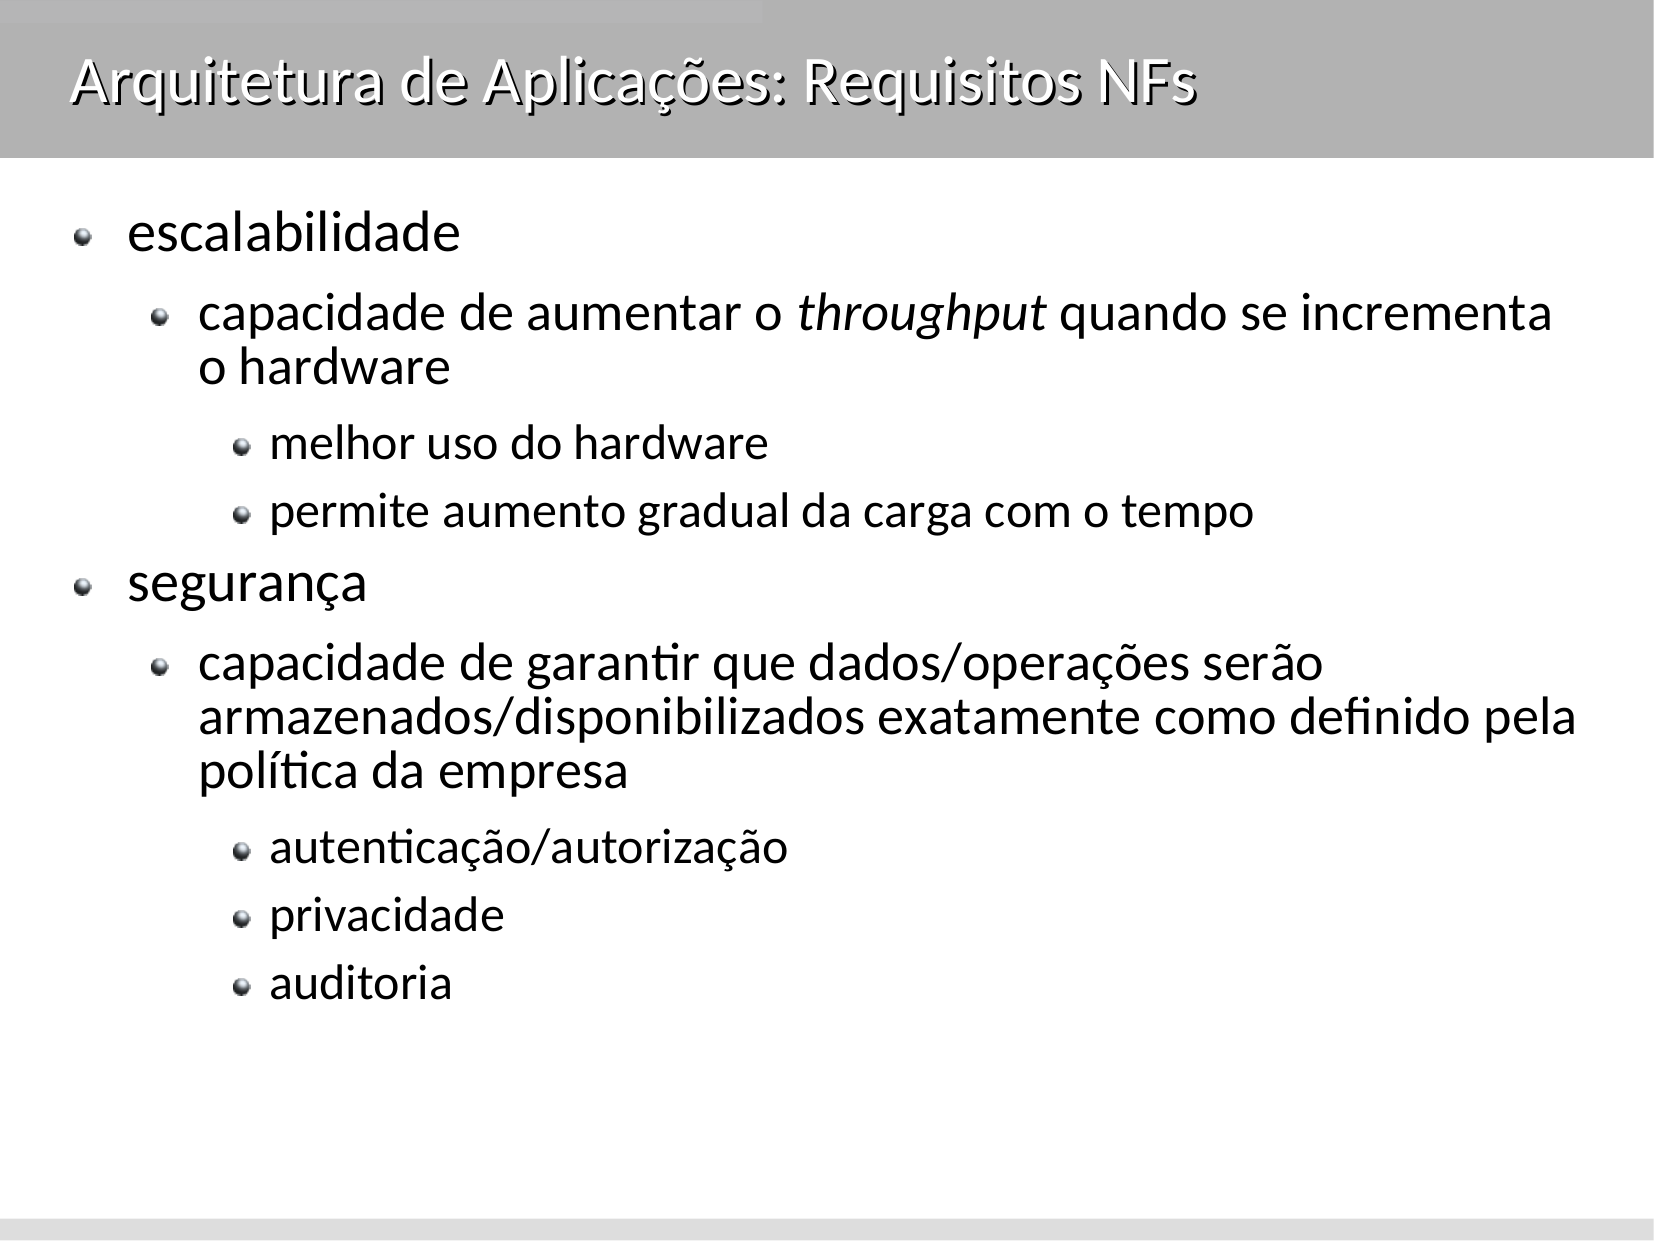

# Arquitetura de Aplicações: Requisitos NFs
escalabilidade
capacidade de aumentar o throughput quando se incrementa o hardware
melhor uso do hardware
permite aumento gradual da carga com o tempo
segurança
capacidade de garantir que dados/operações serão armazenados/disponibilizados exatamente como definido pela política da empresa
autenticação/autorização
privacidade
auditoria